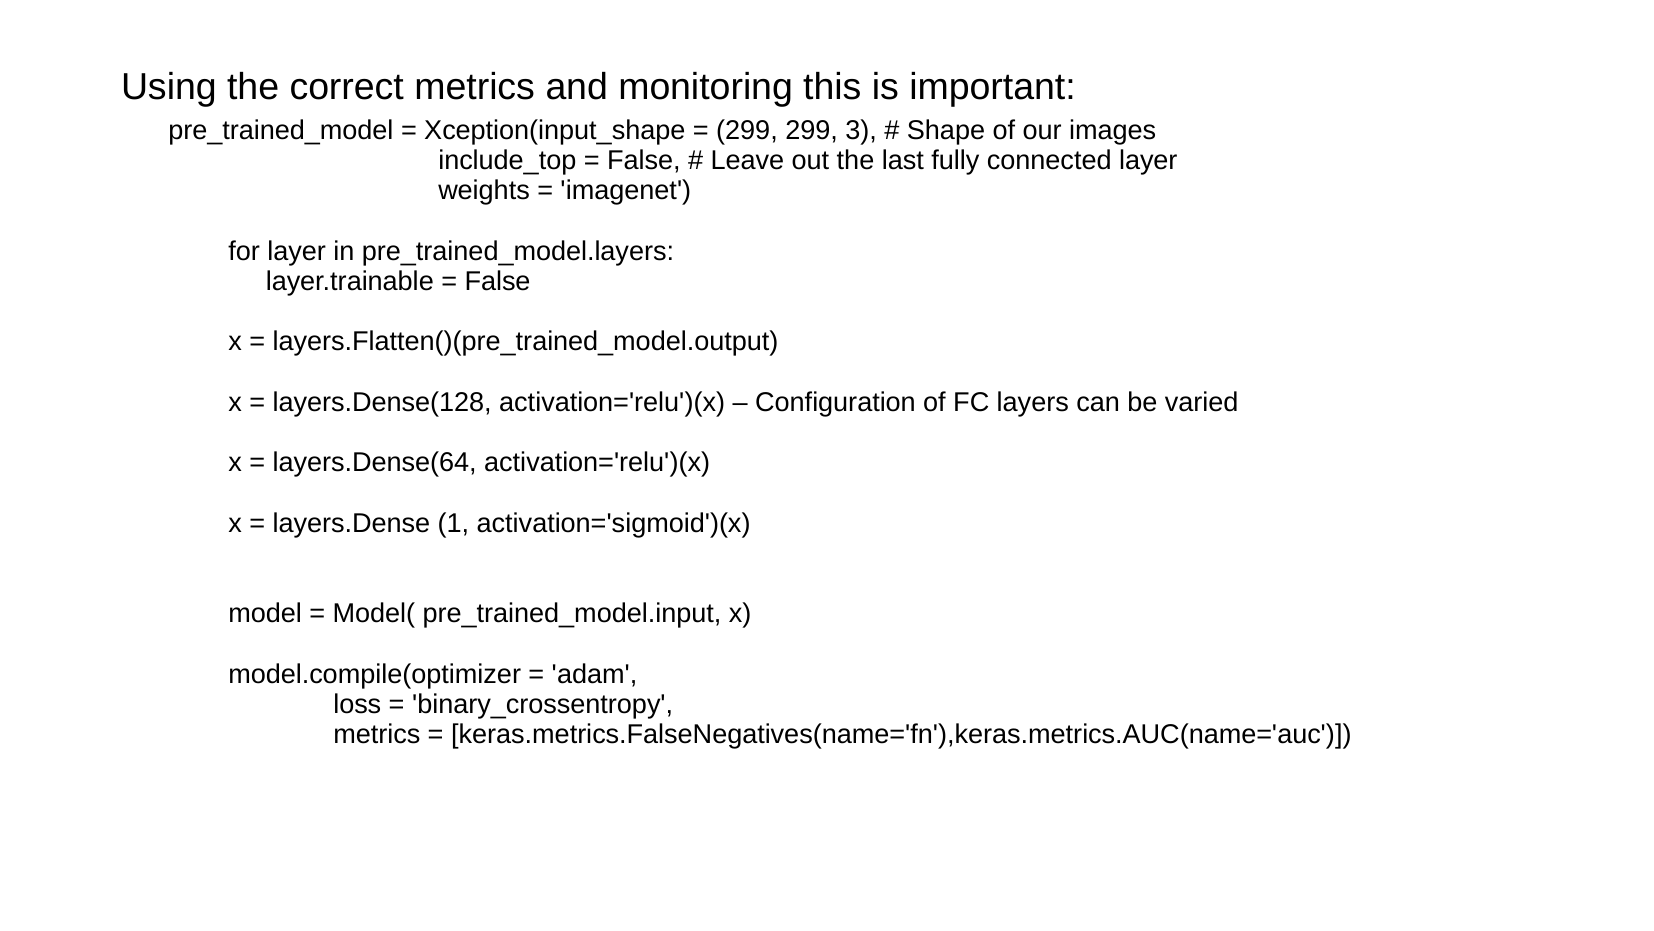

Using the correct metrics and monitoring this is important:
pre_trained_model = Xception(input_shape = (299, 299, 3), # Shape of our images
 include_top = False, # Leave out the last fully connected layer
 weights = 'imagenet')
 for layer in pre_trained_model.layers:
 layer.trainable = False
 x = layers.Flatten()(pre_trained_model.output)
 x = layers.Dense(128, activation='relu')(x) – Configuration of FC layers can be varied
 x = layers.Dense(64, activation='relu')(x)
 x = layers.Dense (1, activation='sigmoid')(x)
 model = Model( pre_trained_model.input, x)
 model.compile(optimizer = 'adam',
 loss = 'binary_crossentropy',
 metrics = [keras.metrics.FalseNegatives(name='fn'),keras.metrics.AUC(name='auc')])